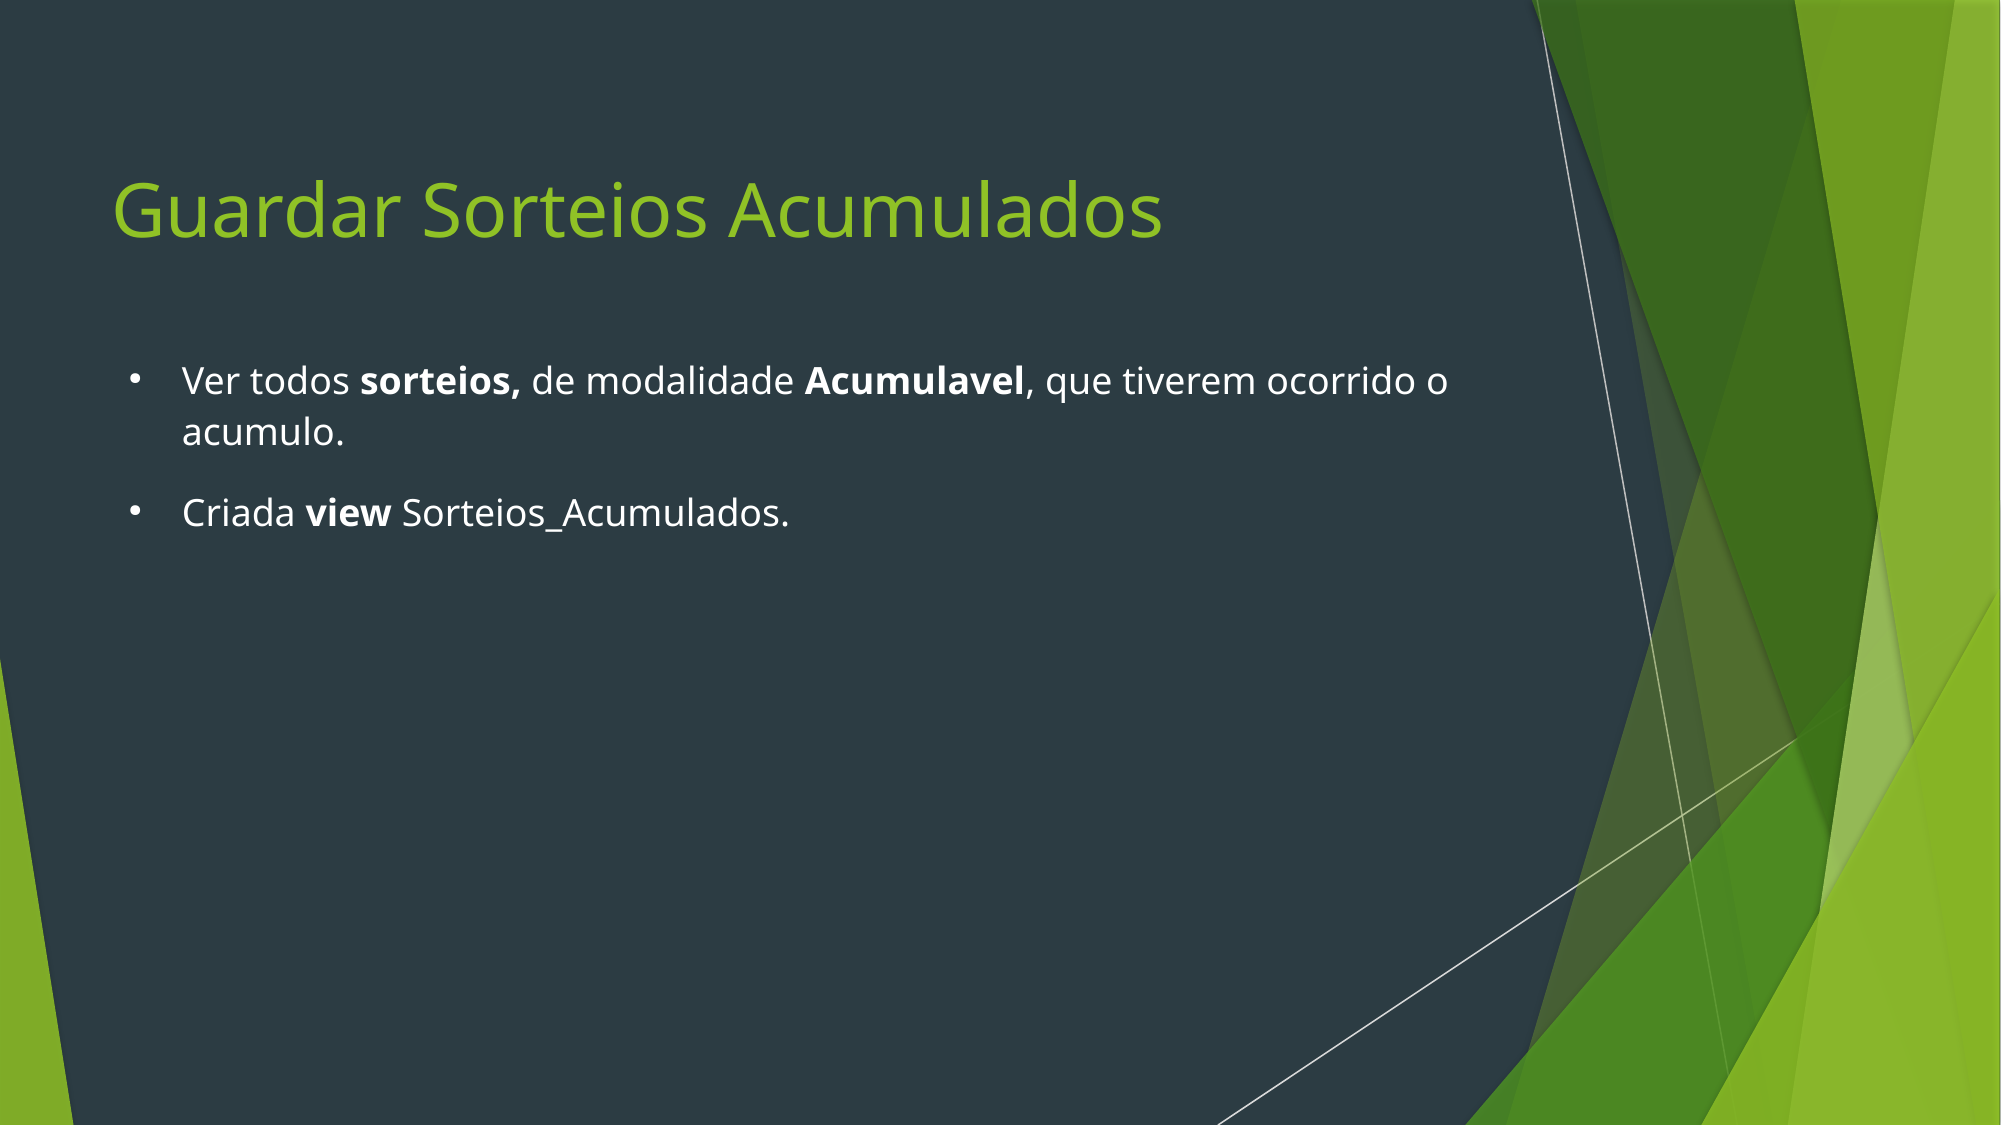

# Guardar Sorteios Acumulados
Ver todos sorteios, de modalidade Acumulavel, que tiverem ocorrido o acumulo.
Criada view Sorteios_Acumulados.